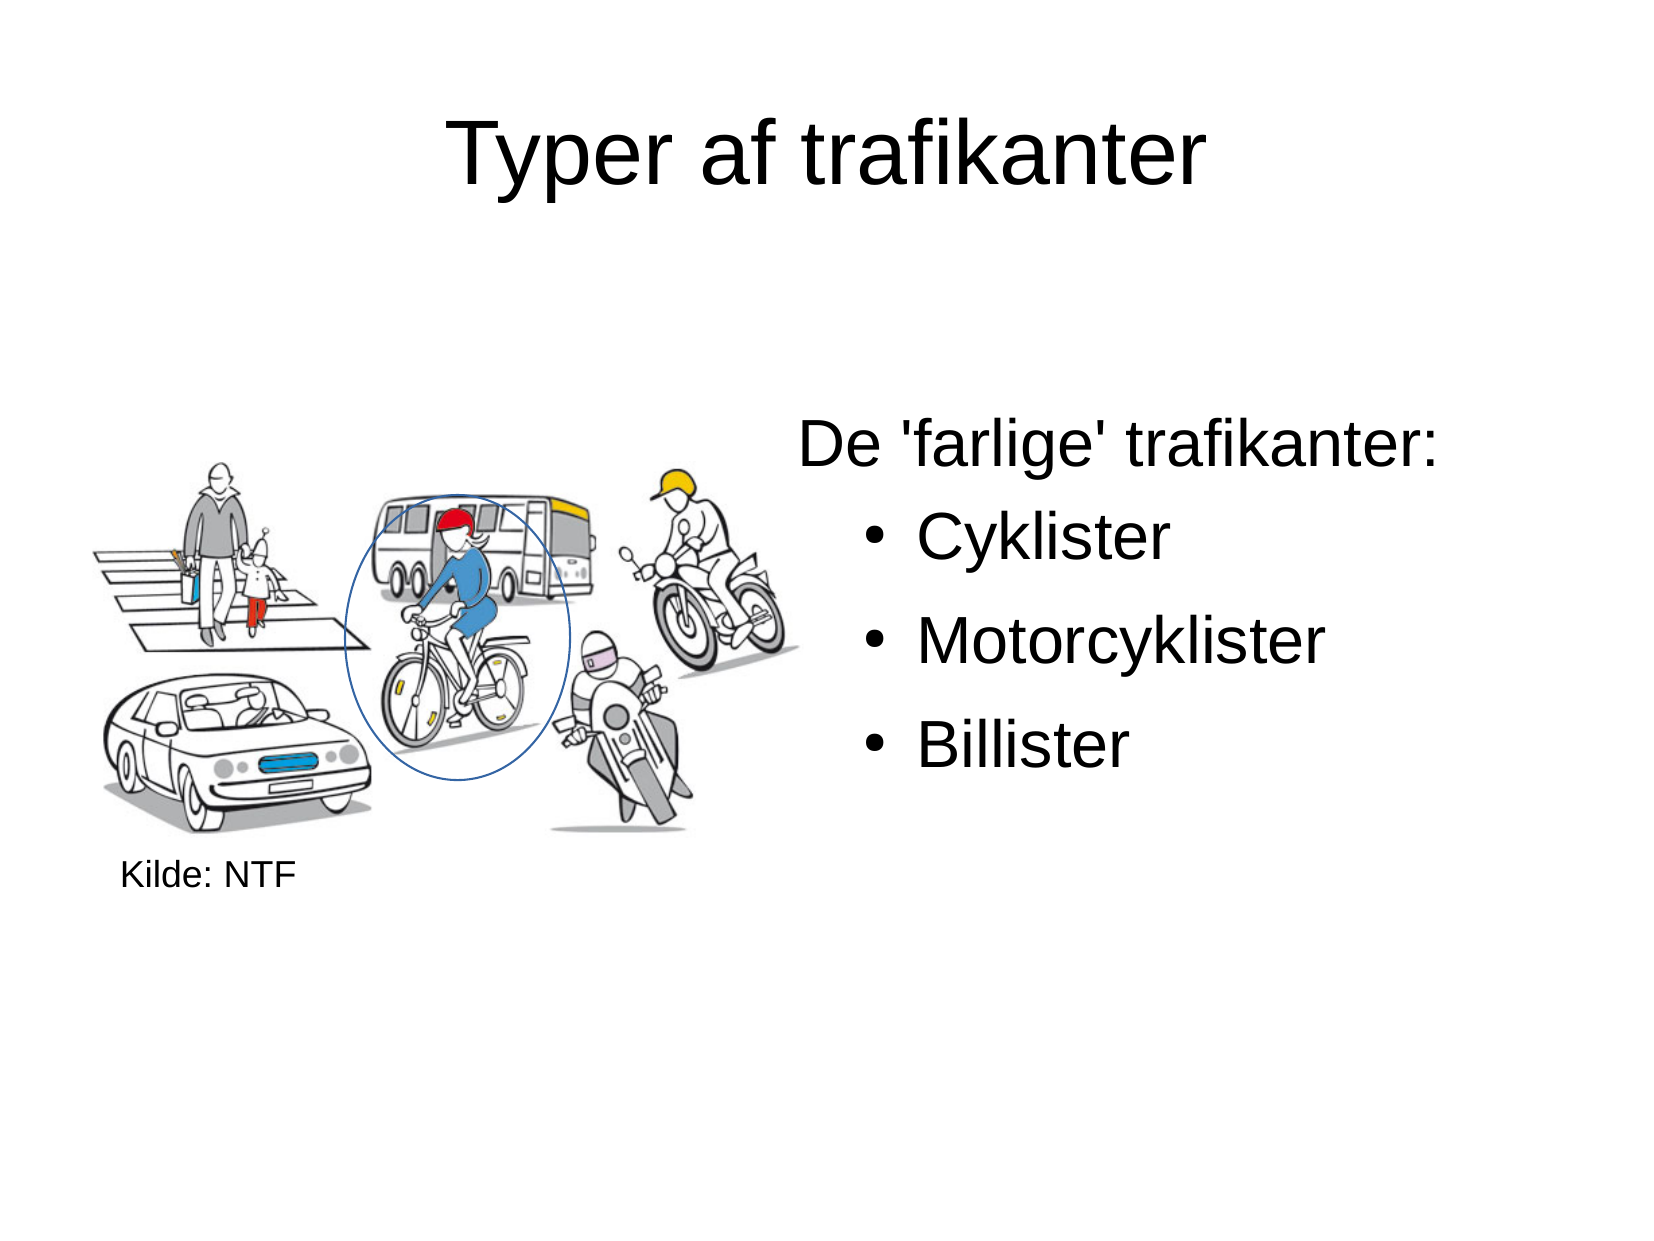

# Typer af trafikanter
Cyklister
Motorcyklister
Billister
De 'farlige' trafikanter:
Kilde: NTF